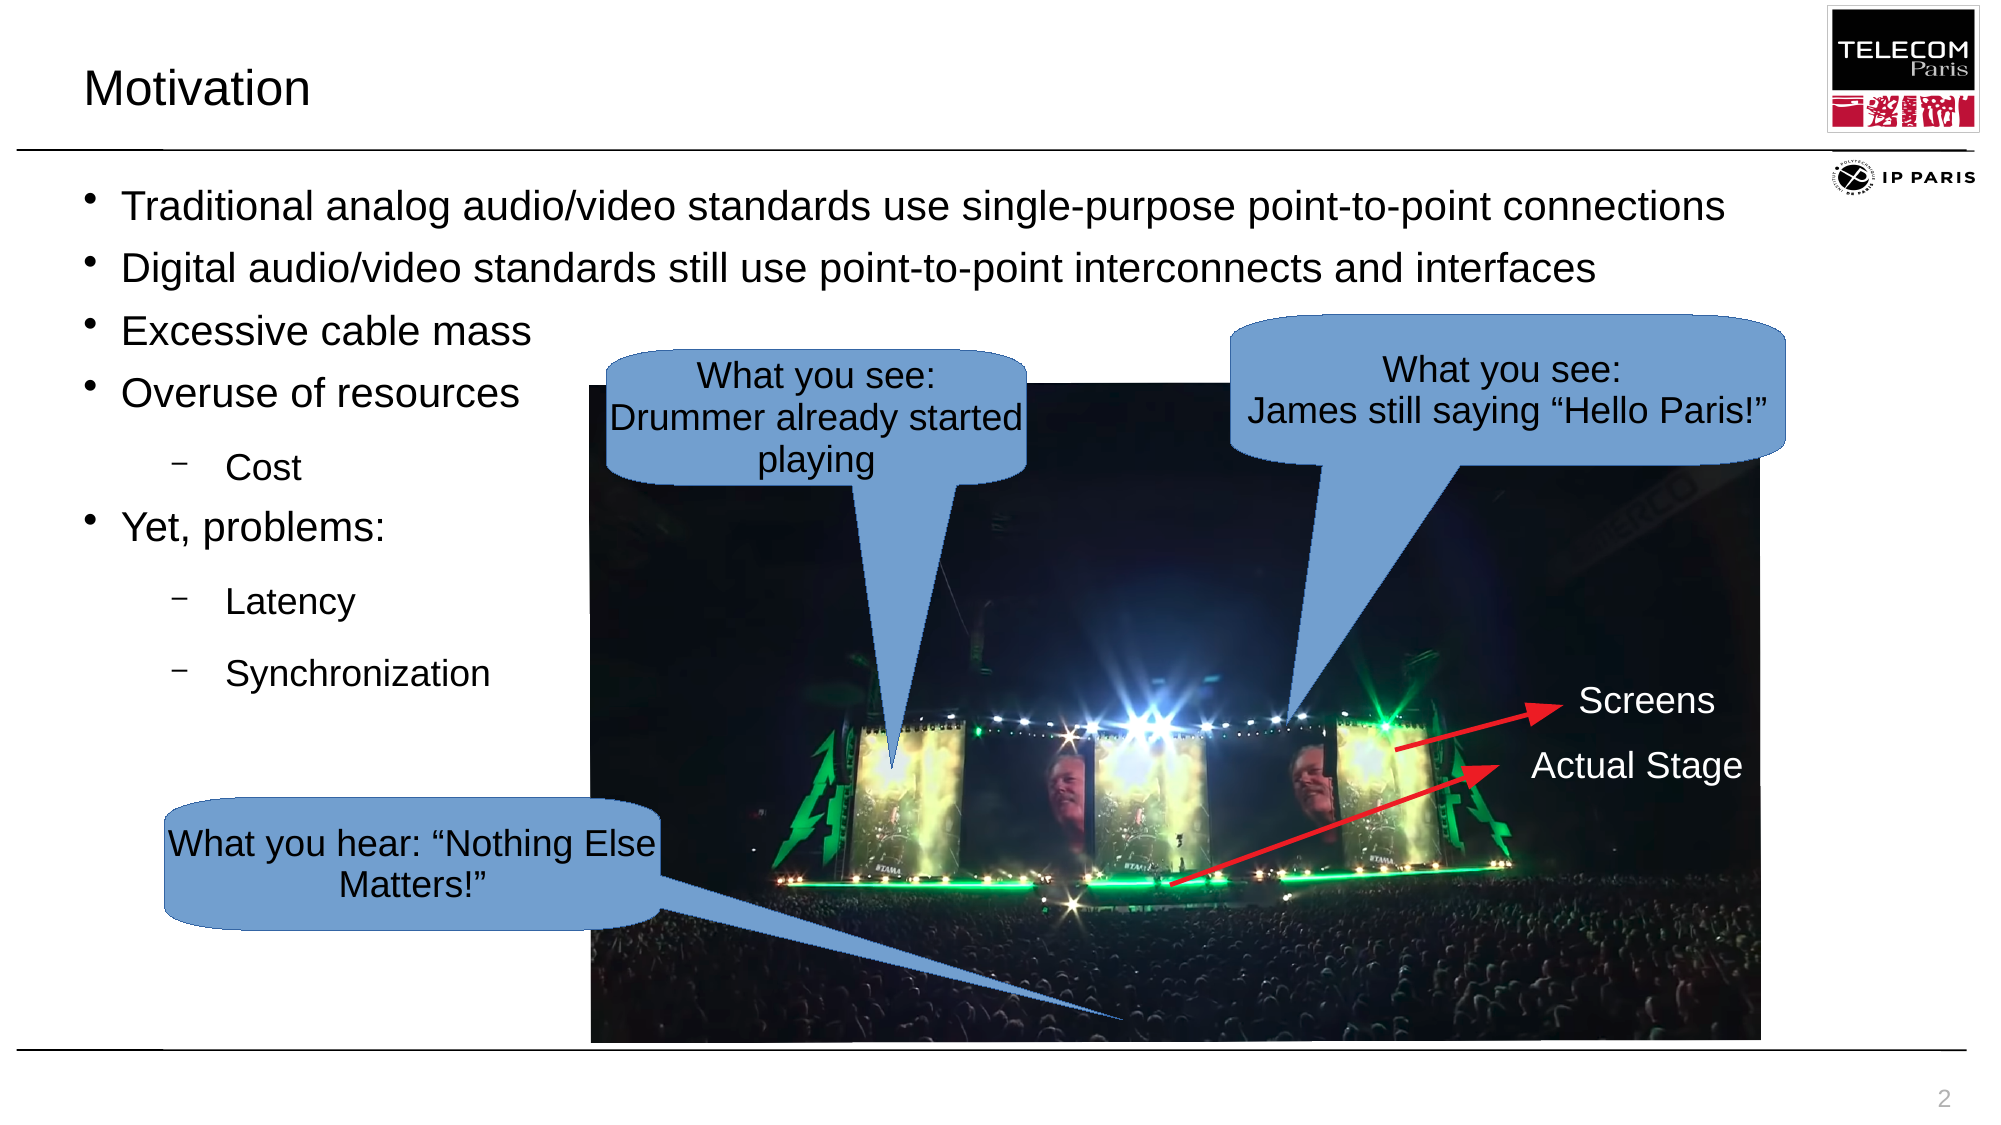

# Motivation
Traditional analog audio/video standards use single-purpose point-to-point connections
Digital audio/video standards still use point-to-point interconnects and interfaces
Excessive cable mass
Overuse of resources
Cost
Yet, problems:
Latency
Synchronization
What you see:
James still saying “Hello Paris!”
What you see:
Drummer already started
playing
Screens
Actual Stage
What you hear: “Nothing Else
Matters!”
1